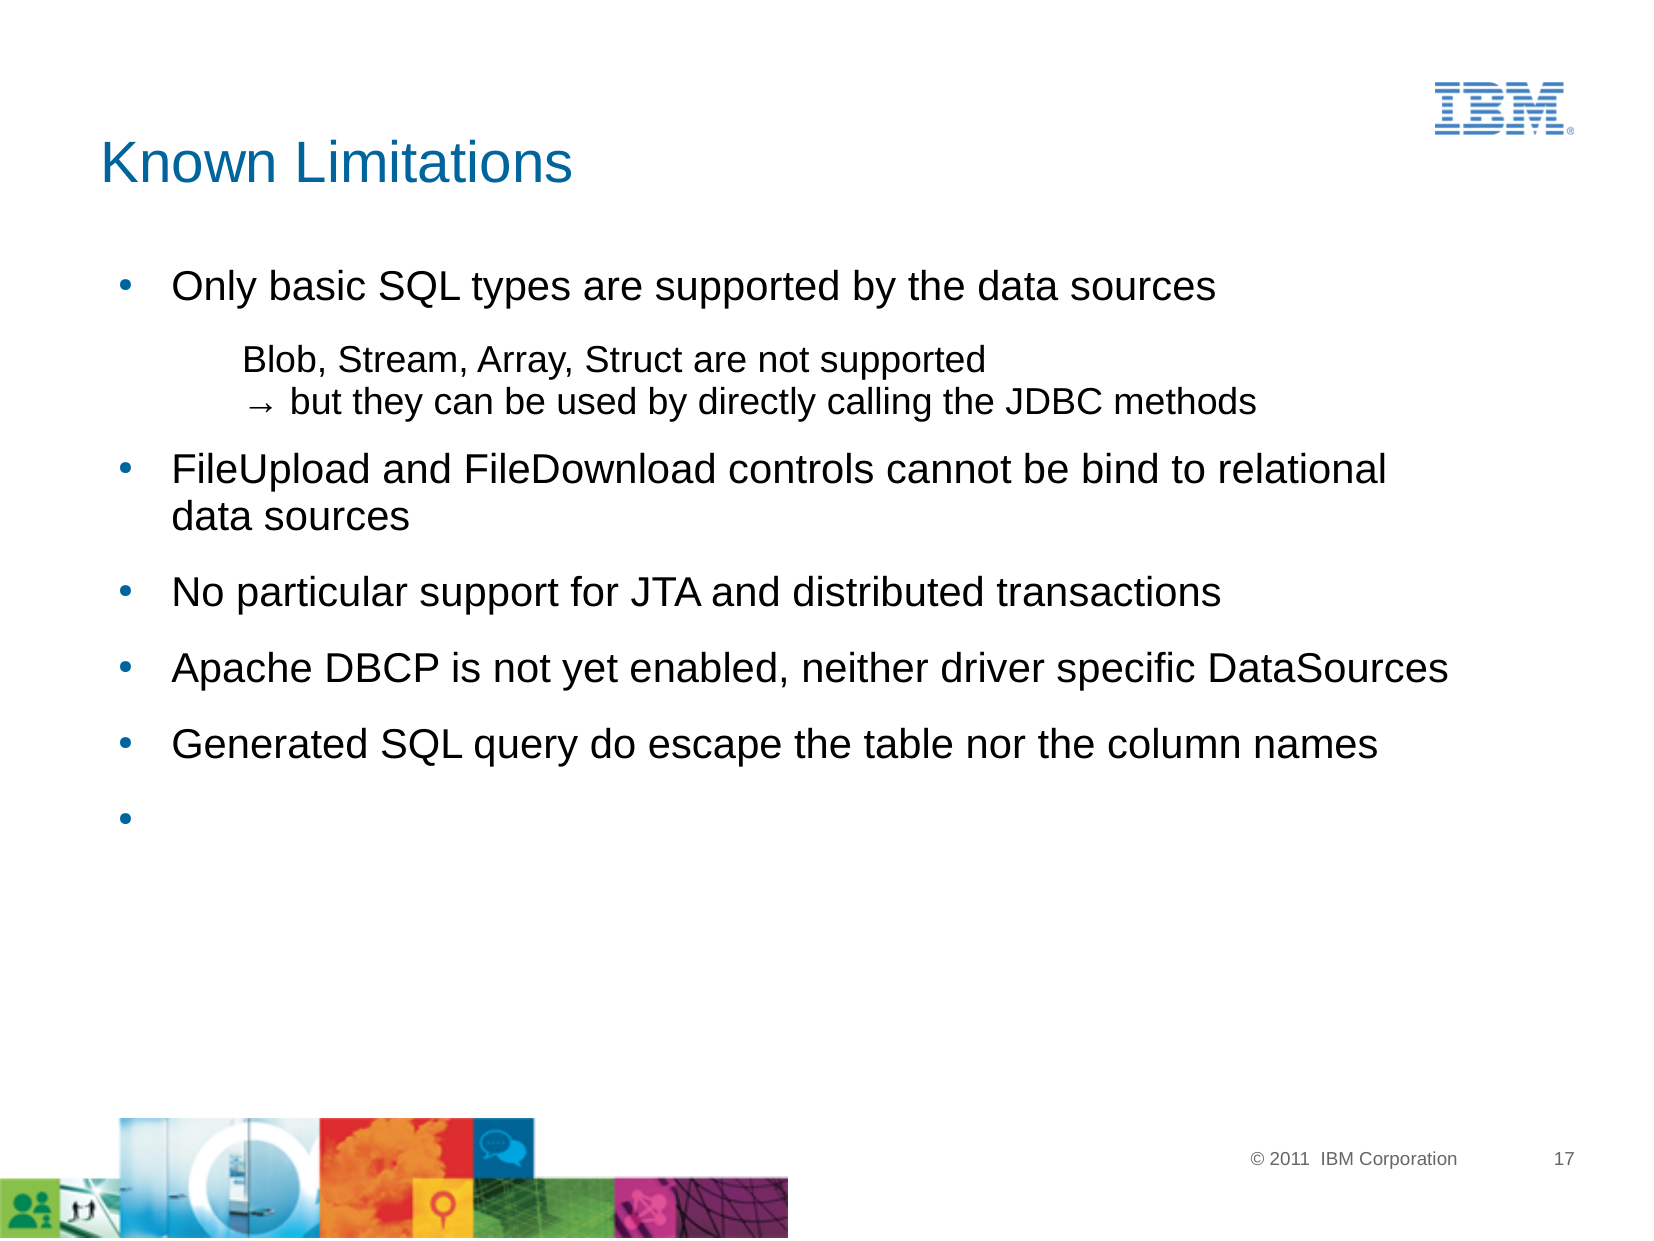

# Known Limitations
Only basic SQL types are supported by the data sources
Blob, Stream, Array, Struct are not supported
→ but they can be used by directly calling the JDBC methods
FileUpload and FileDownload controls cannot be bind to relational data sources
No particular support for JTA and distributed transactions
Apache DBCP is not yet enabled, neither driver specific DataSources
Generated SQL query do escape the table nor the column names